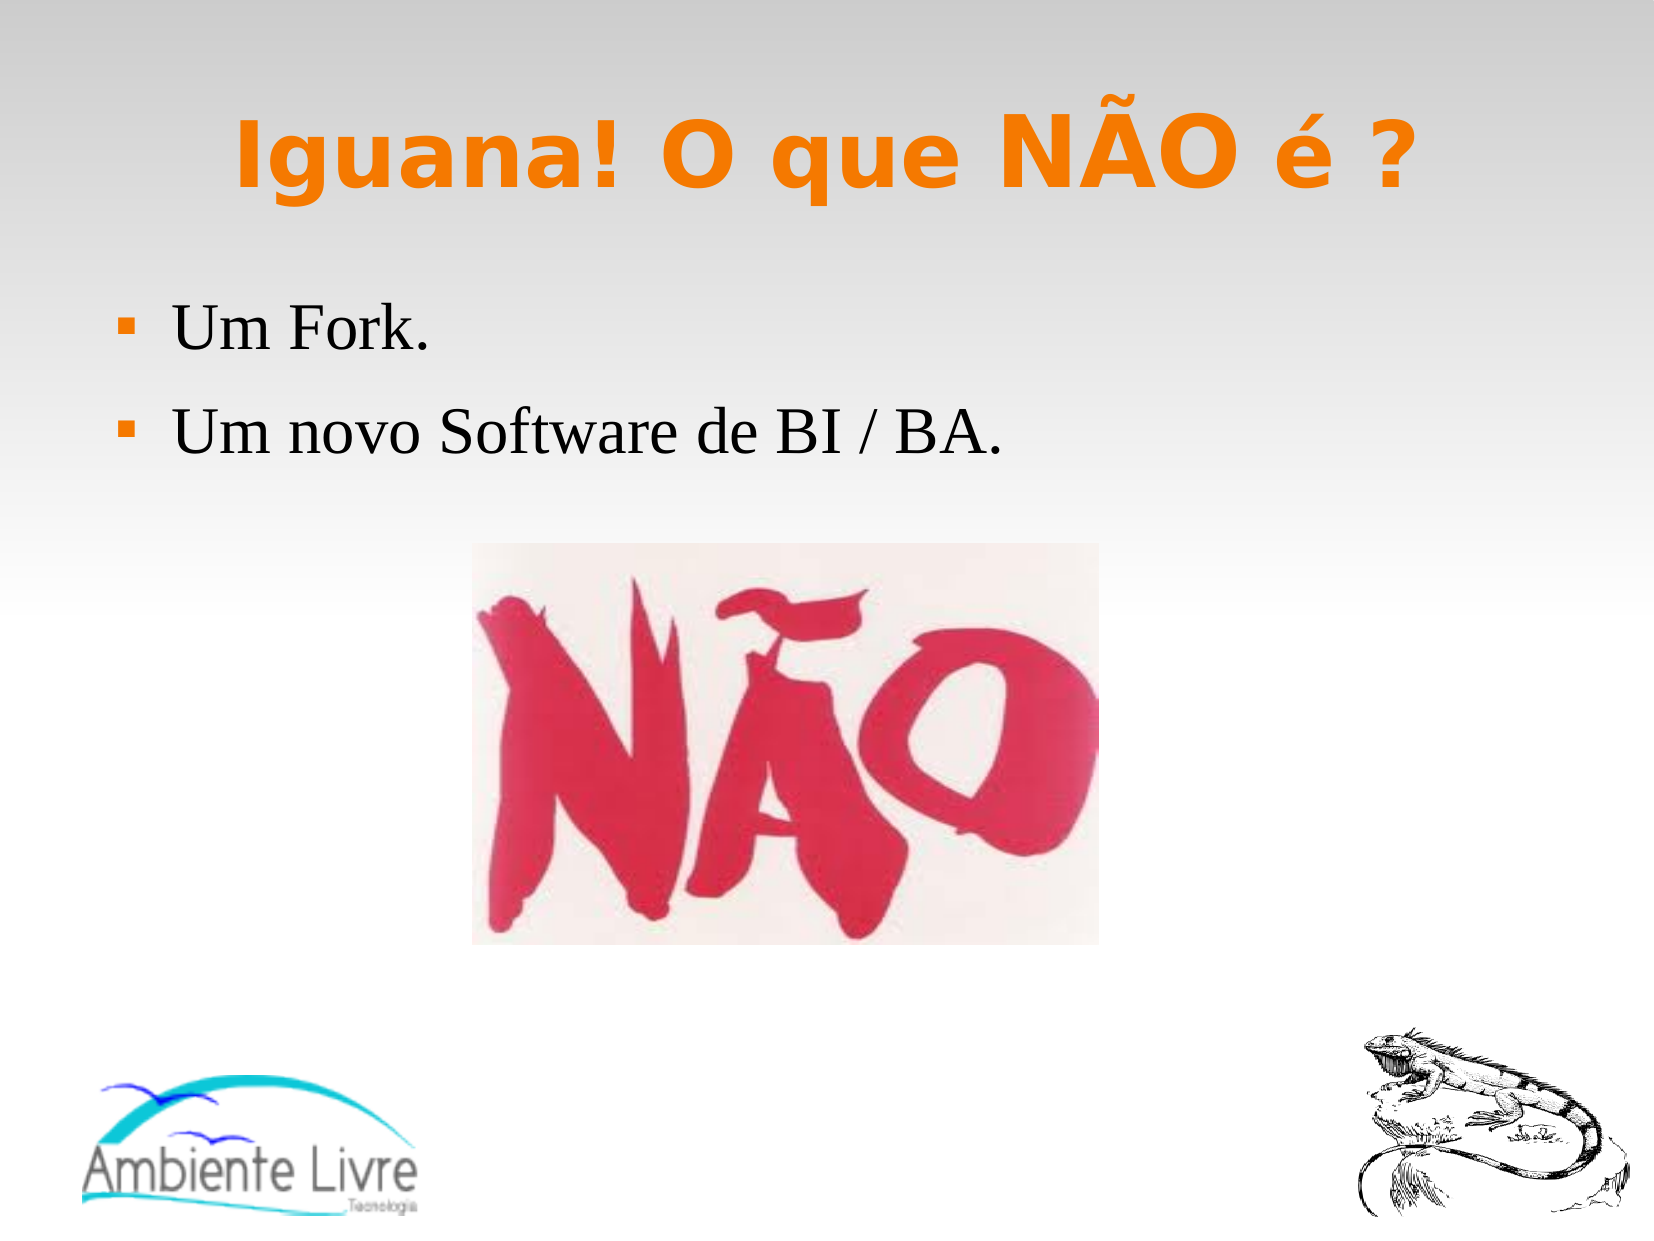

# Iguana! O que NÃO é ?
Um Fork.
Um novo Software de BI / BA.